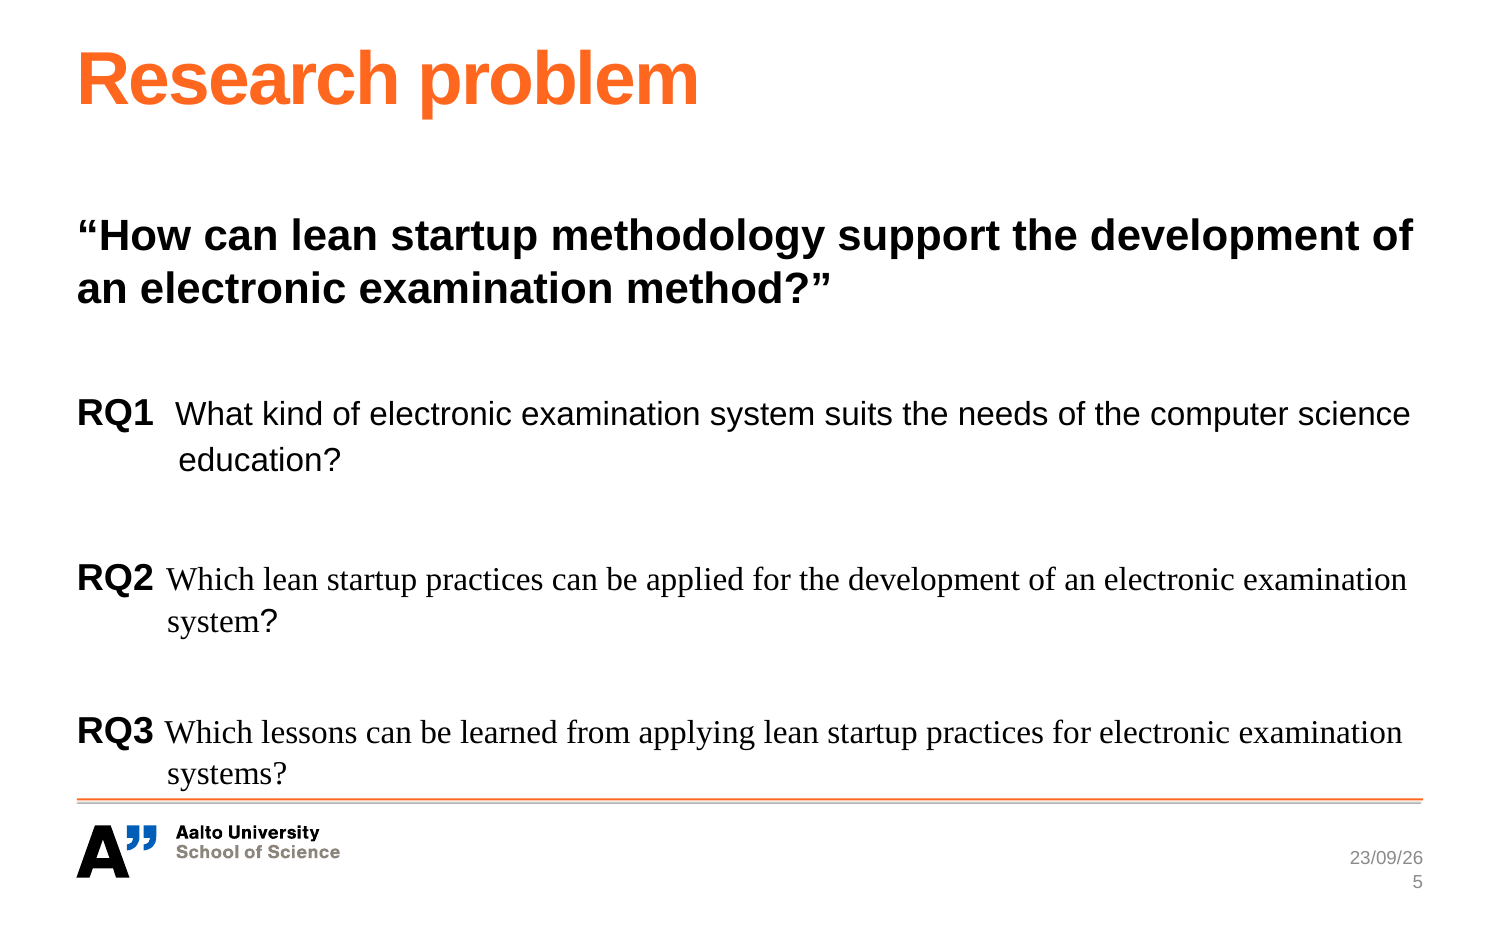

# Research problem
“How can lean startup methodology support the development of an electronic examination method?”
RQ1 What kind of electronic examination system suits the needs of the computer science 	 education?
RQ2 Which lean startup practices can be applied for the development of an electronic examination 	 system?
RQ3 Which lessons can be learned from applying lean startup practices for electronic examination 	 systems?